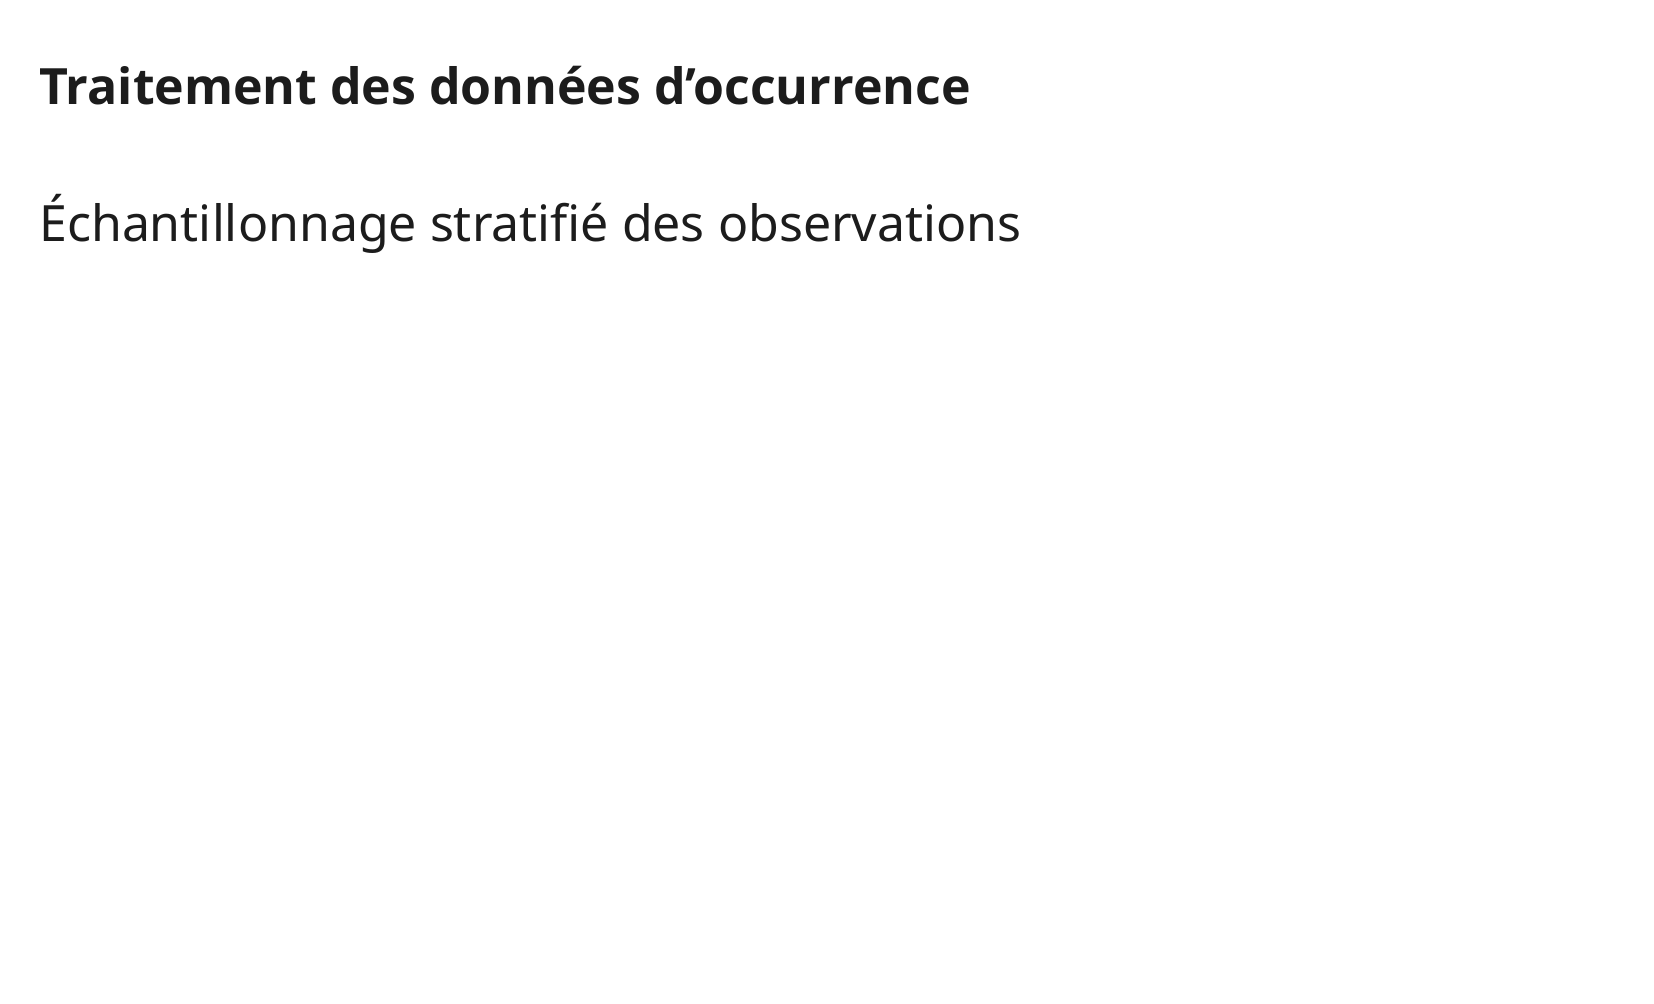

Traitement des données d’occurrence
Échantillonnage stratifié des observations